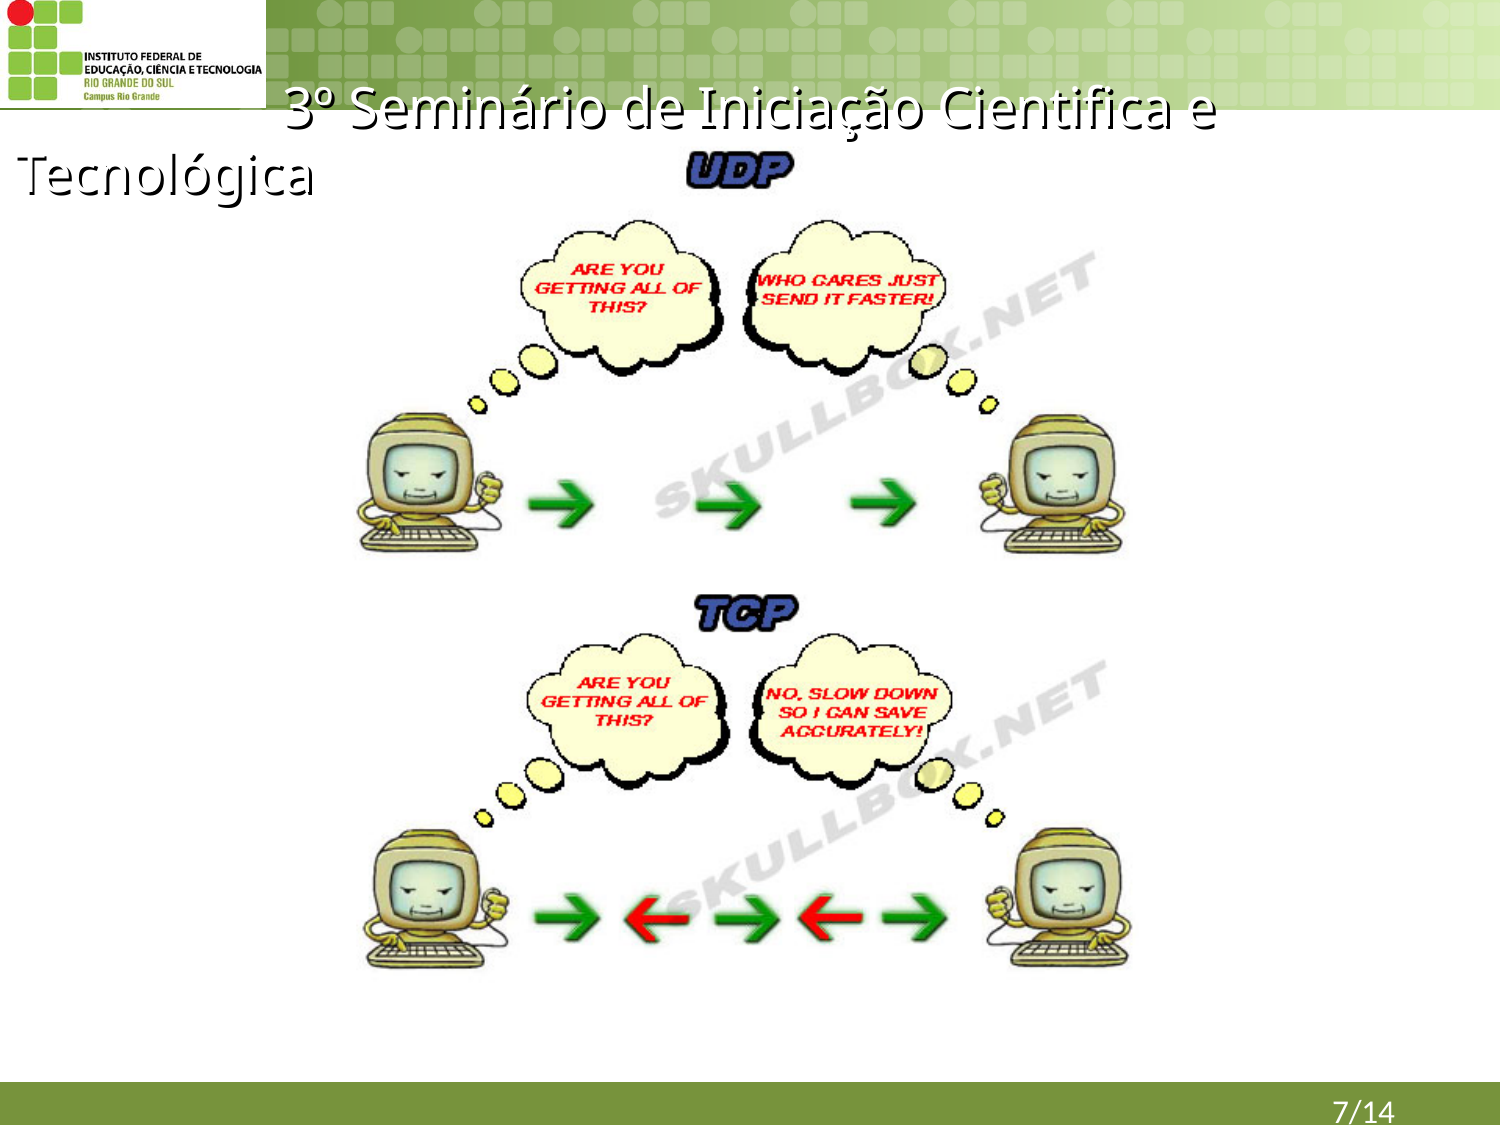

3º Seminário de Iniciação Cientifica e Tecnológica
#
Streaming de vídeo para uma Plataforma Experimental em Robótica Subaquática